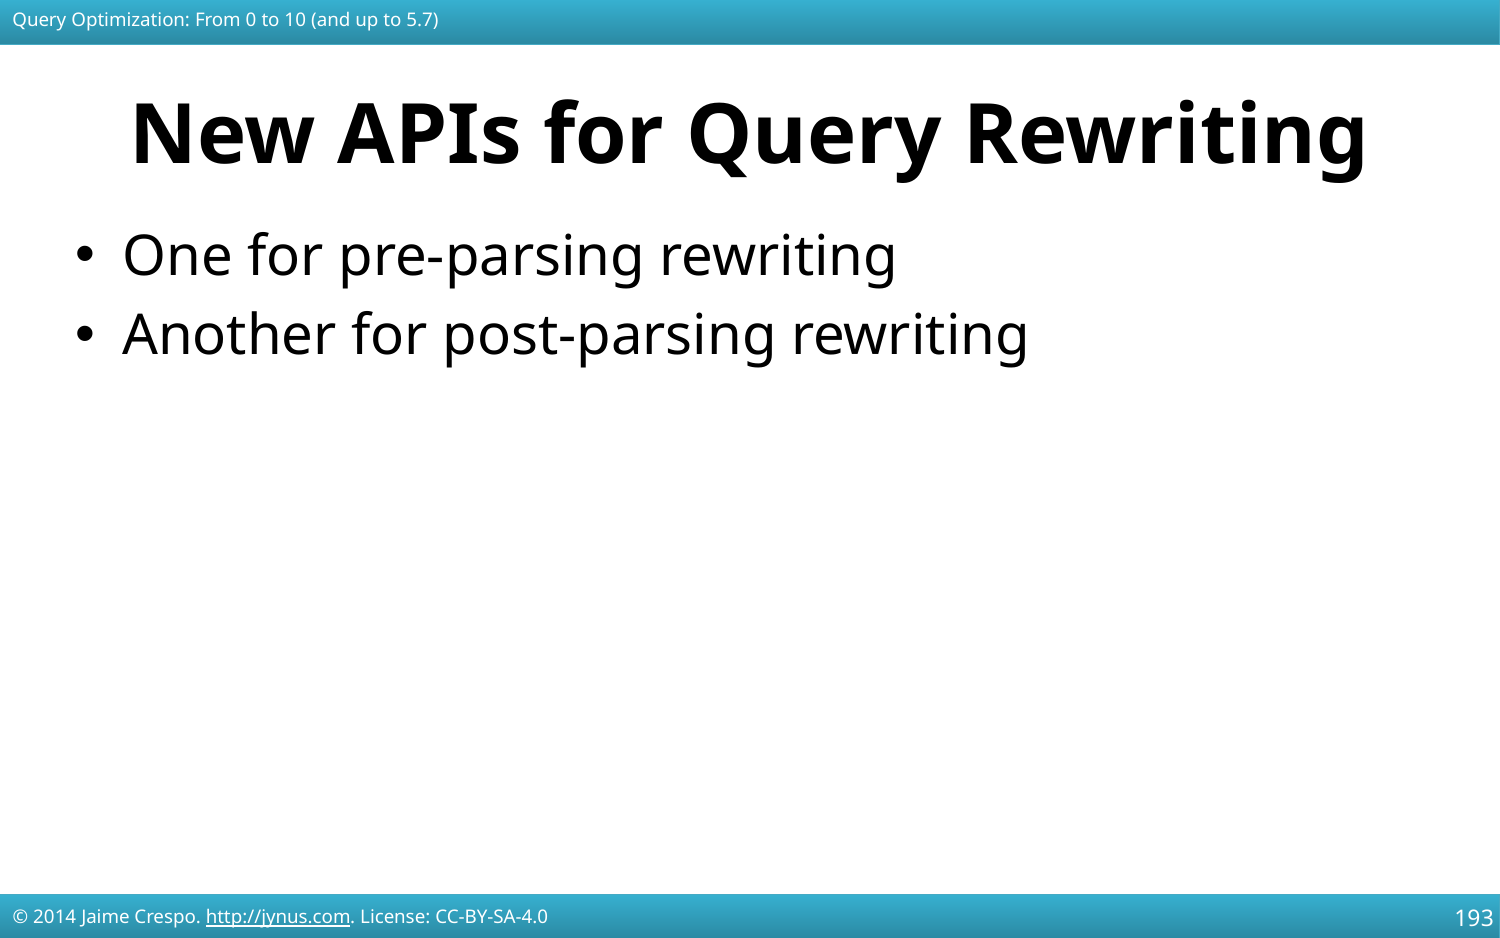

# New APIs for Query Rewriting
One for pre-parsing rewriting
Another for post-parsing rewriting